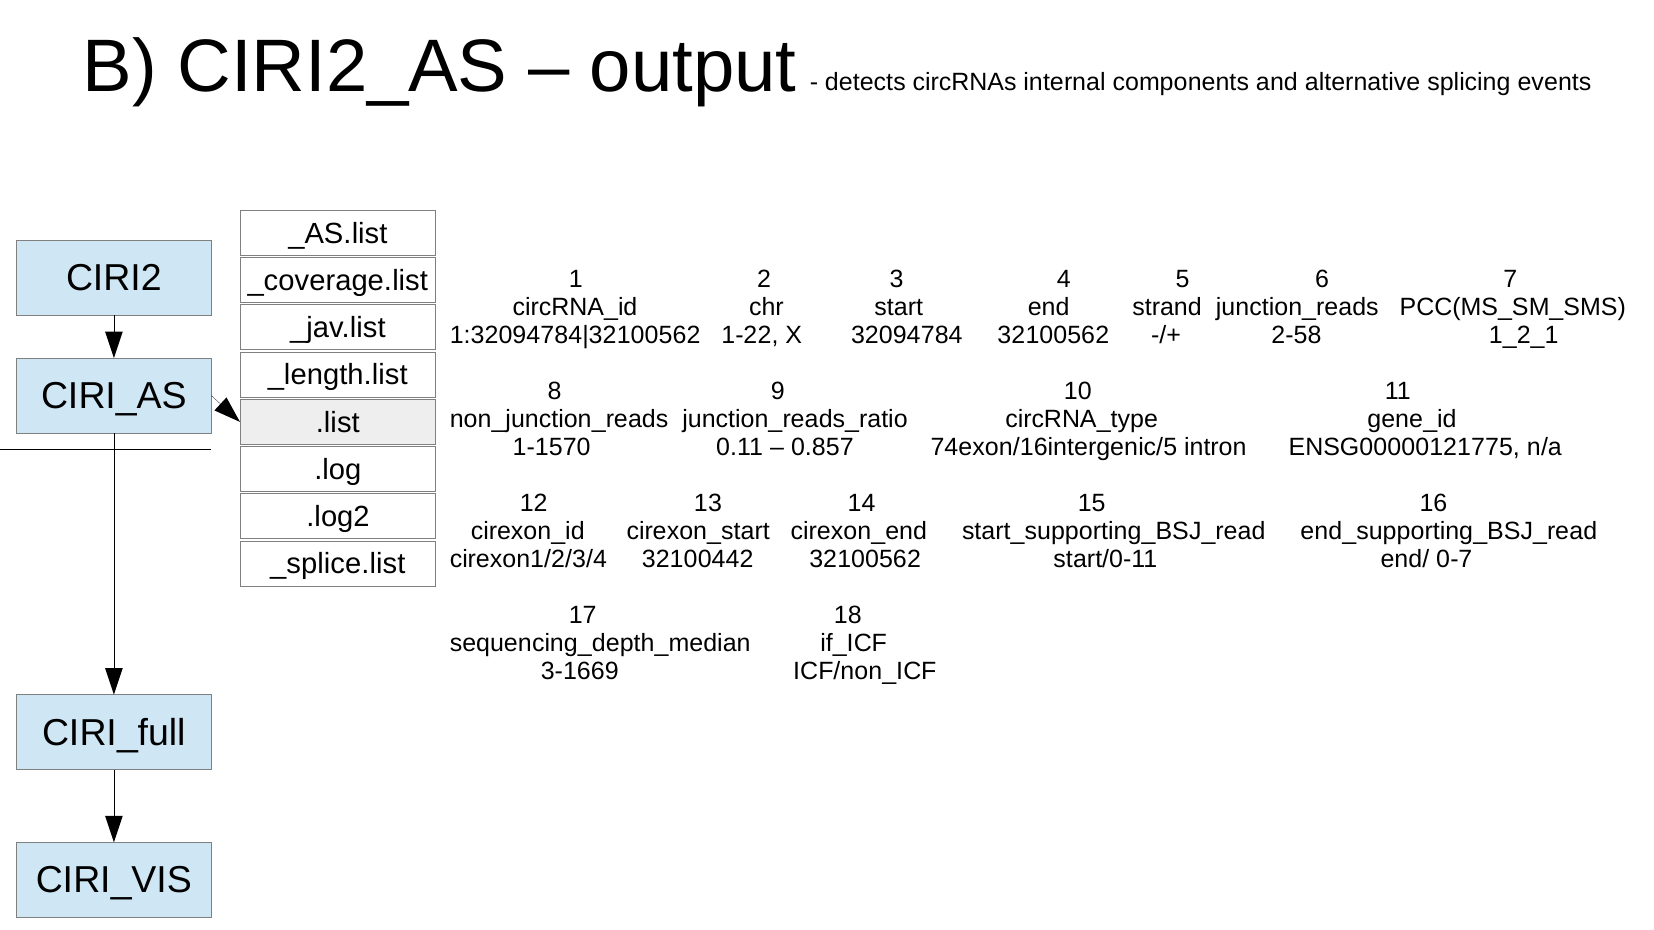

# B) CIRI2_AS – output
- detects circRNAs internal components and alternative splicing events
_AS.list
CIRI2
_coverage.list
 1 2 3 4 5 6 7
 circRNA_id chr start end strand junction_reads PCC(MS_SM_SMS)
1:32094784|32100562 1-22, X 32094784 32100562 -/+ 2-58 1_2_1
 8 9 10 11
non_junction_reads junction_reads_ratio circRNA_type gene_id
 1-1570 0.11 – 0.857 74exon/16intergenic/5 intron ENSG00000121775, n/a
 12 13 14 15 16
 cirexon_id cirexon_start cirexon_end start_supporting_BSJ_read end_supporting_BSJ_read
cirexon1/2/3/4 32100442 32100562 start/0-11 end/ 0-7
 17 18
sequencing_depth_median if_ICF
 3-1669 ICF/non_ICF
_jav.list
_length.list
CIRI_AS
.list
.log
.log2
_splice.list
CIRI_full
CIRI_VIS